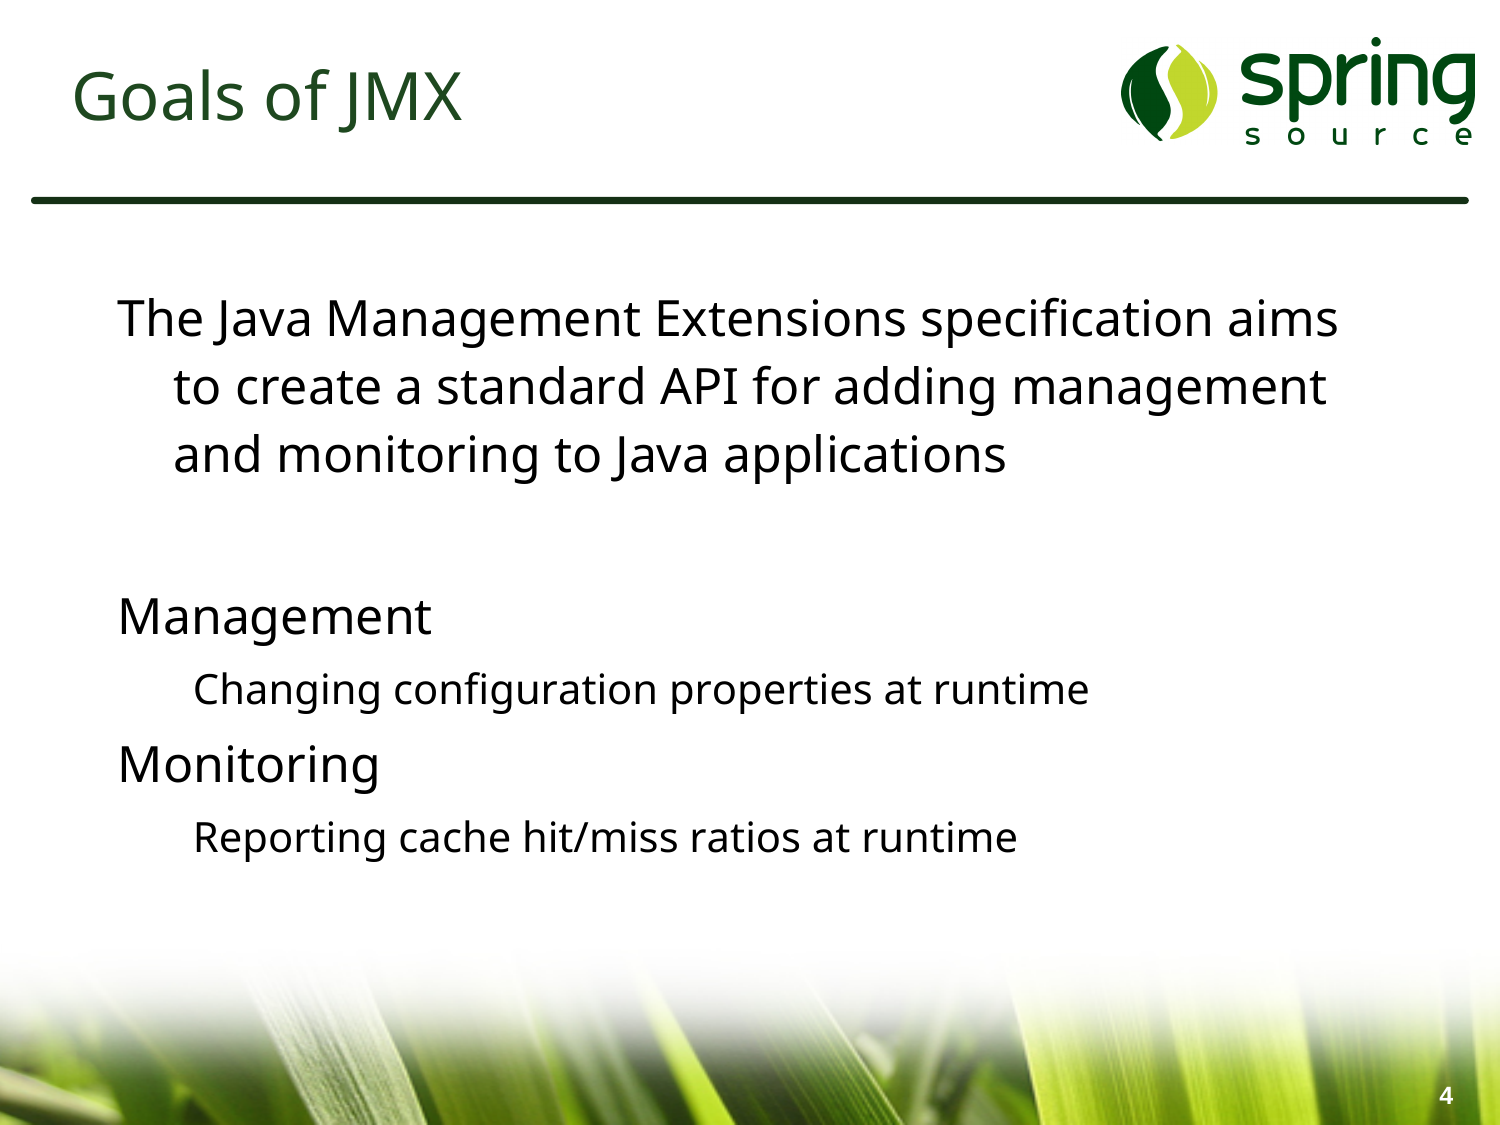

# Goals of JMX
The Java Management Extensions specification aims to create a standard API for adding management and monitoring to Java applications
Management
Changing configuration properties at runtime
Monitoring
Reporting cache hit/miss ratios at runtime